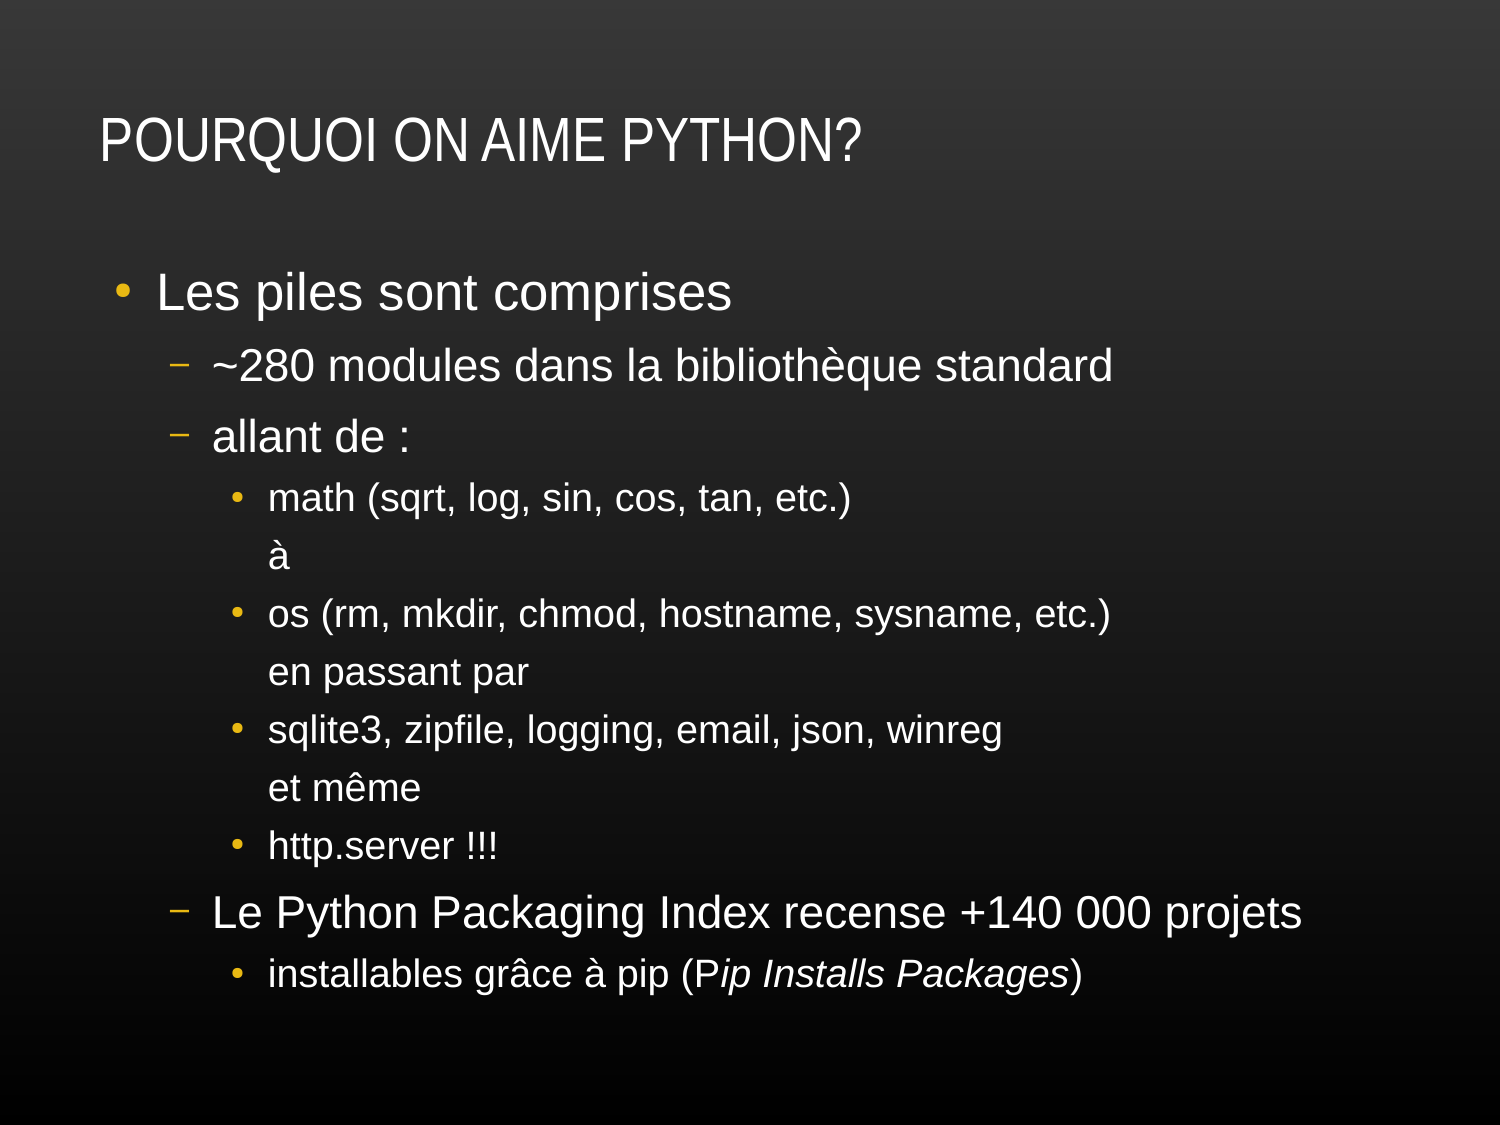

# POurquoi on aime python?
Les piles sont comprises
~280 modules dans la bibliothèque standard
allant de :
math (sqrt, log, sin, cos, tan, etc.)
à
os (rm, mkdir, chmod, hostname, sysname, etc.)
en passant par
sqlite3, zipfile, logging, email, json, winreg
et même
http.server !!!
Le Python Packaging Index recense +140 000 projets
installables grâce à pip (Pip Installs Packages)